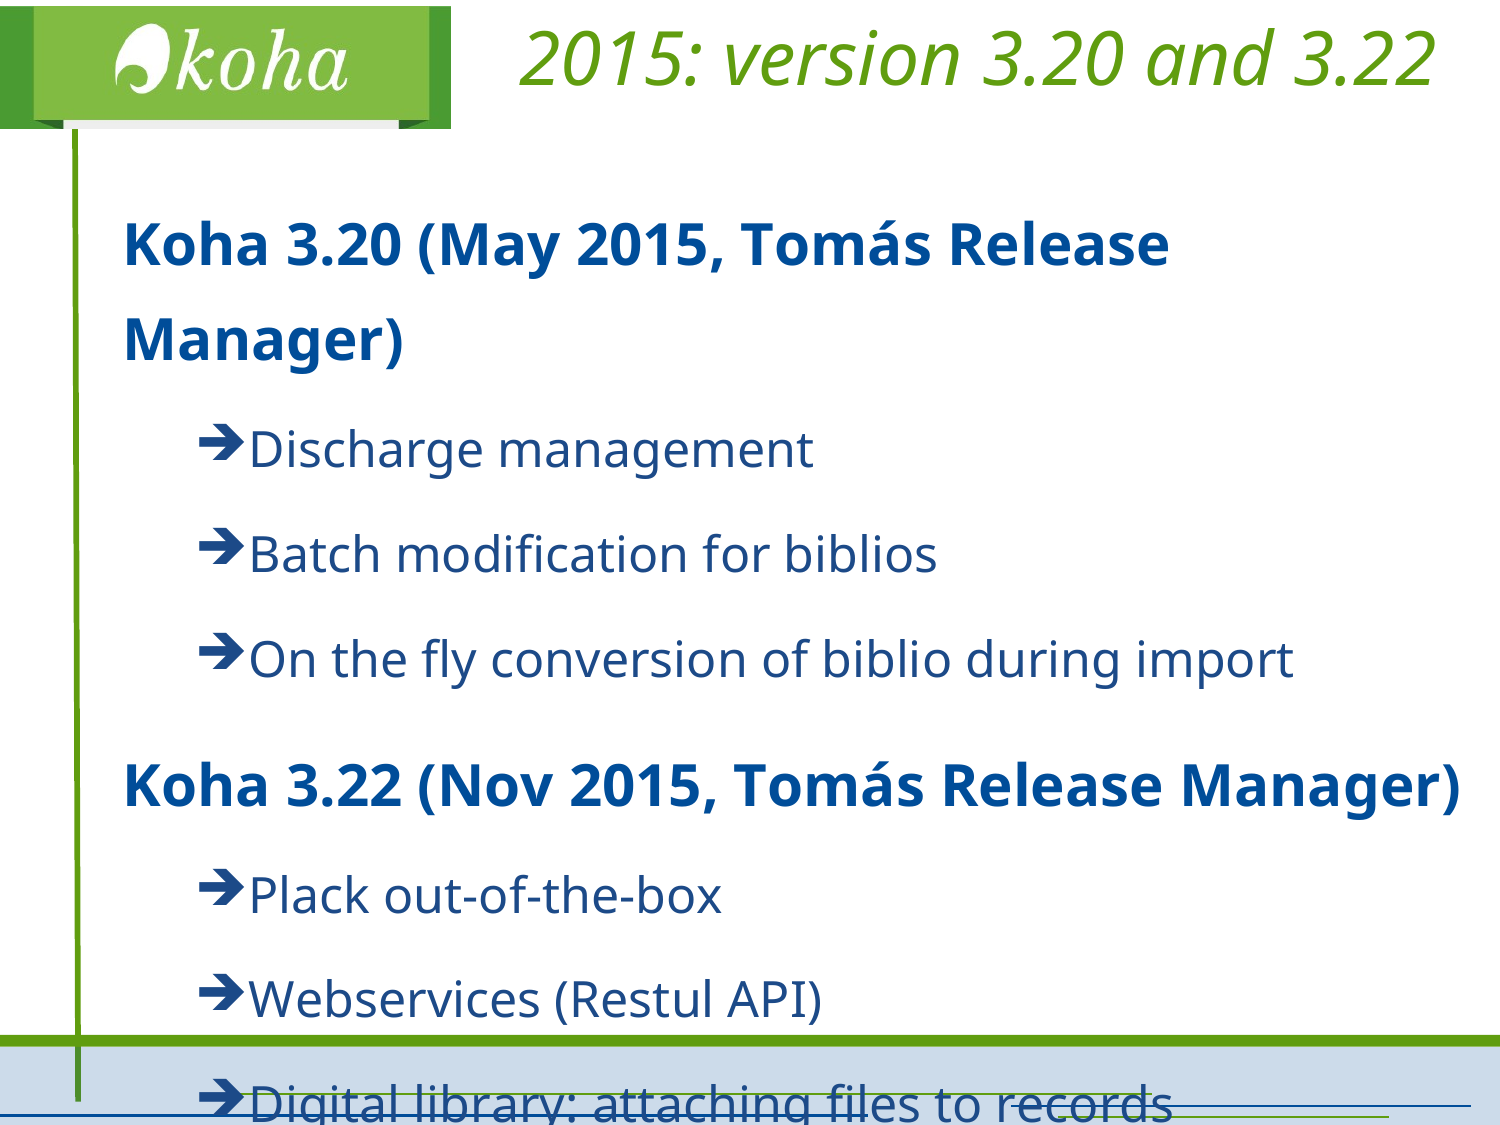

# 2015: version 3.20 and 3.22
Koha 3.20 (May 2015, Tomás Release Manager)
Discharge management
Batch modification for biblios
On the fly conversion of biblio during import
Koha 3.22 (Nov 2015, Tomás Release Manager)
Plack out-of-the-box
Webservices (Restul API)
Digital library: attaching files to records
Sitemap for search engines indexing
Batch checkout